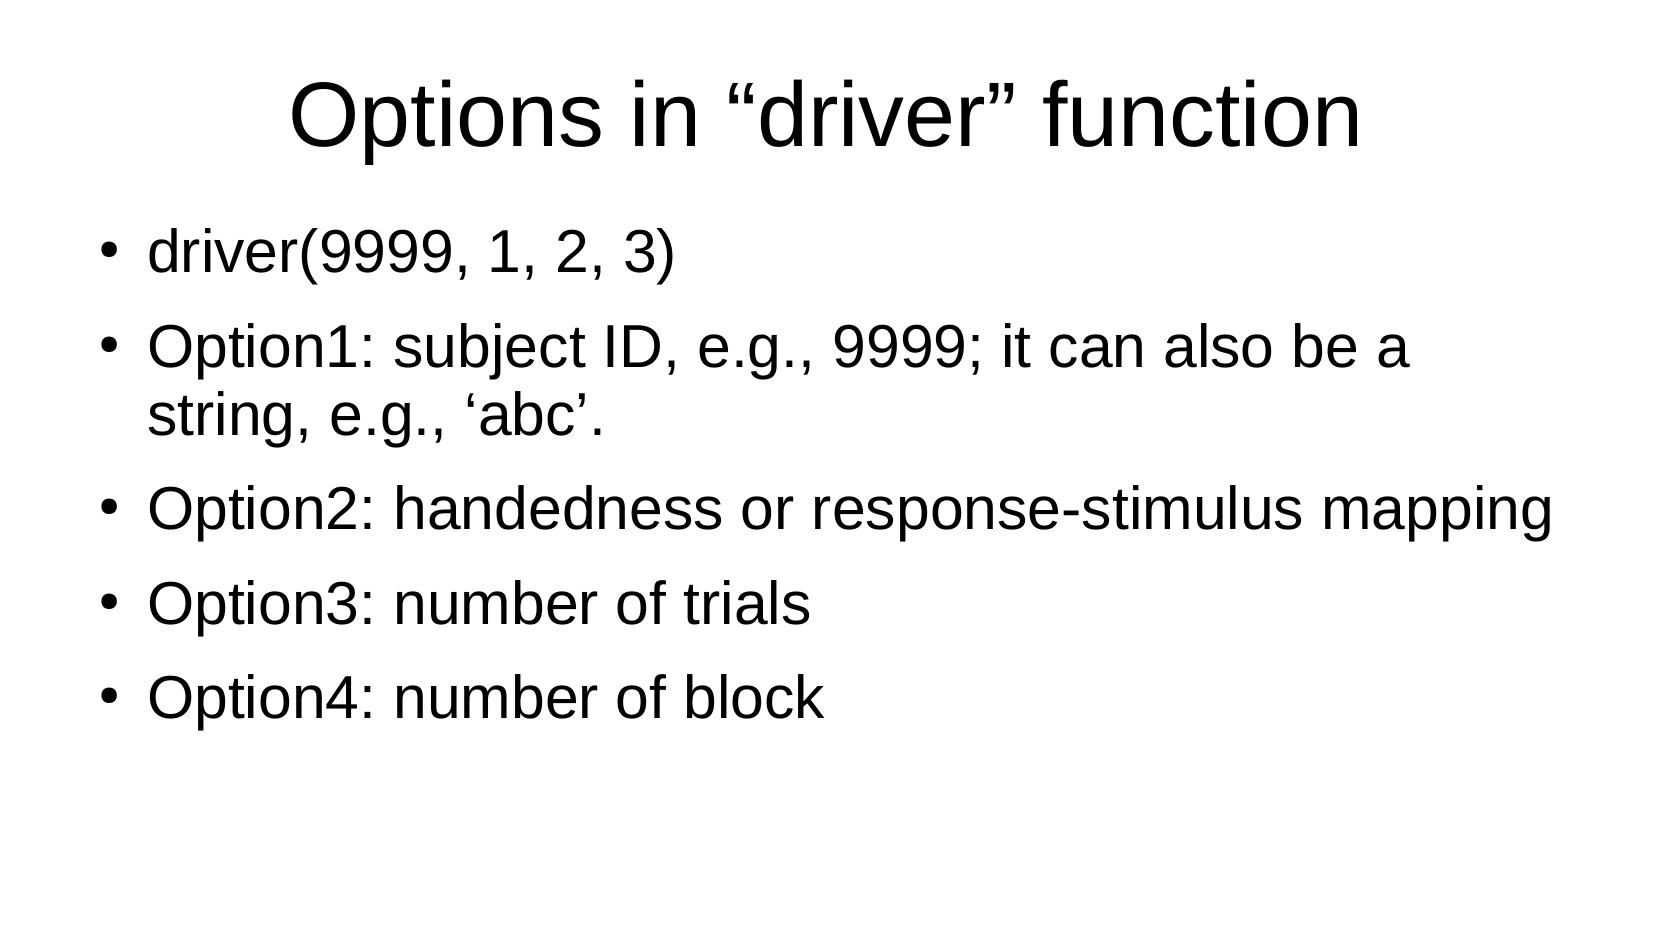

# Options in “driver” function
driver(9999, 1, 2, 3)
Option1: subject ID, e.g., 9999; it can also be a string, e.g., ‘abc’.
Option2: handedness or response-stimulus mapping
Option3: number of trials
Option4: number of block